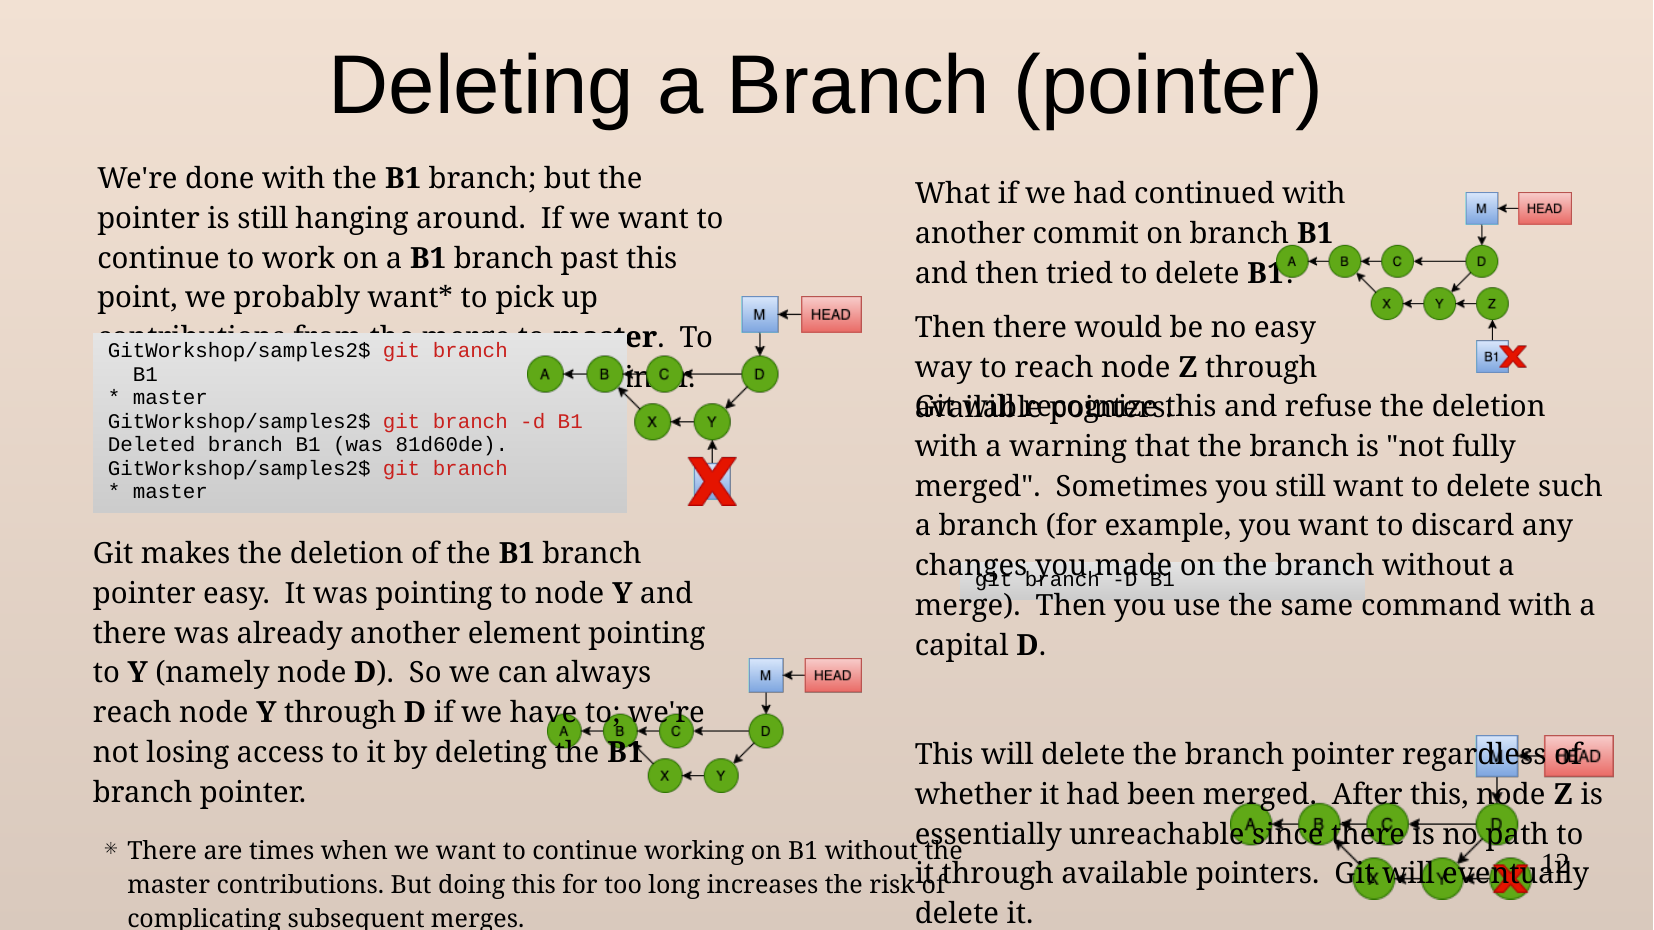

# Deleting a Branch (pointer)
We're done with the B1 branch; but the pointer is still hanging around. If we want to continue to work on a B1 branch past this point, we probably want* to pick up contributions from the merge to master. To this end, we wish to remove the B1 pointer.
What if we had continued with another commit on branch B1 and then tried to delete B1?
Then there would be no easy way to reach node Z through available pointers.
GitWorkshop/samples2$ git branch
 B1
* master
GitWorkshop/samples2$ git branch -d B1
Deleted branch B1 (was 81d60de).
GitWorkshop/samples2$ git branch
* master
Git will recognize this and refuse the deletion with a warning that the branch is "not fully merged". Sometimes you still want to delete such a branch (for example, you want to discard any changes you made on the branch without a merge). Then you use the same command with a capital D.
This will delete the branch pointer regardless of whether it had been merged. After this, node Z is essentially unreachable since there is no path to it through available pointers. Git will eventually delete it.
Git makes the deletion of the B1 branch pointer easy. It was pointing to node Y and there was already another element pointing to Y (namely node D). So we can always reach node Y through D if we have to; we're not losing access to it by deleting the B1 branch pointer.
git branch -D B1
There are times when we want to continue working on B1 without the master contributions. But doing this for too long increases the risk of complicating subsequent merges.
12